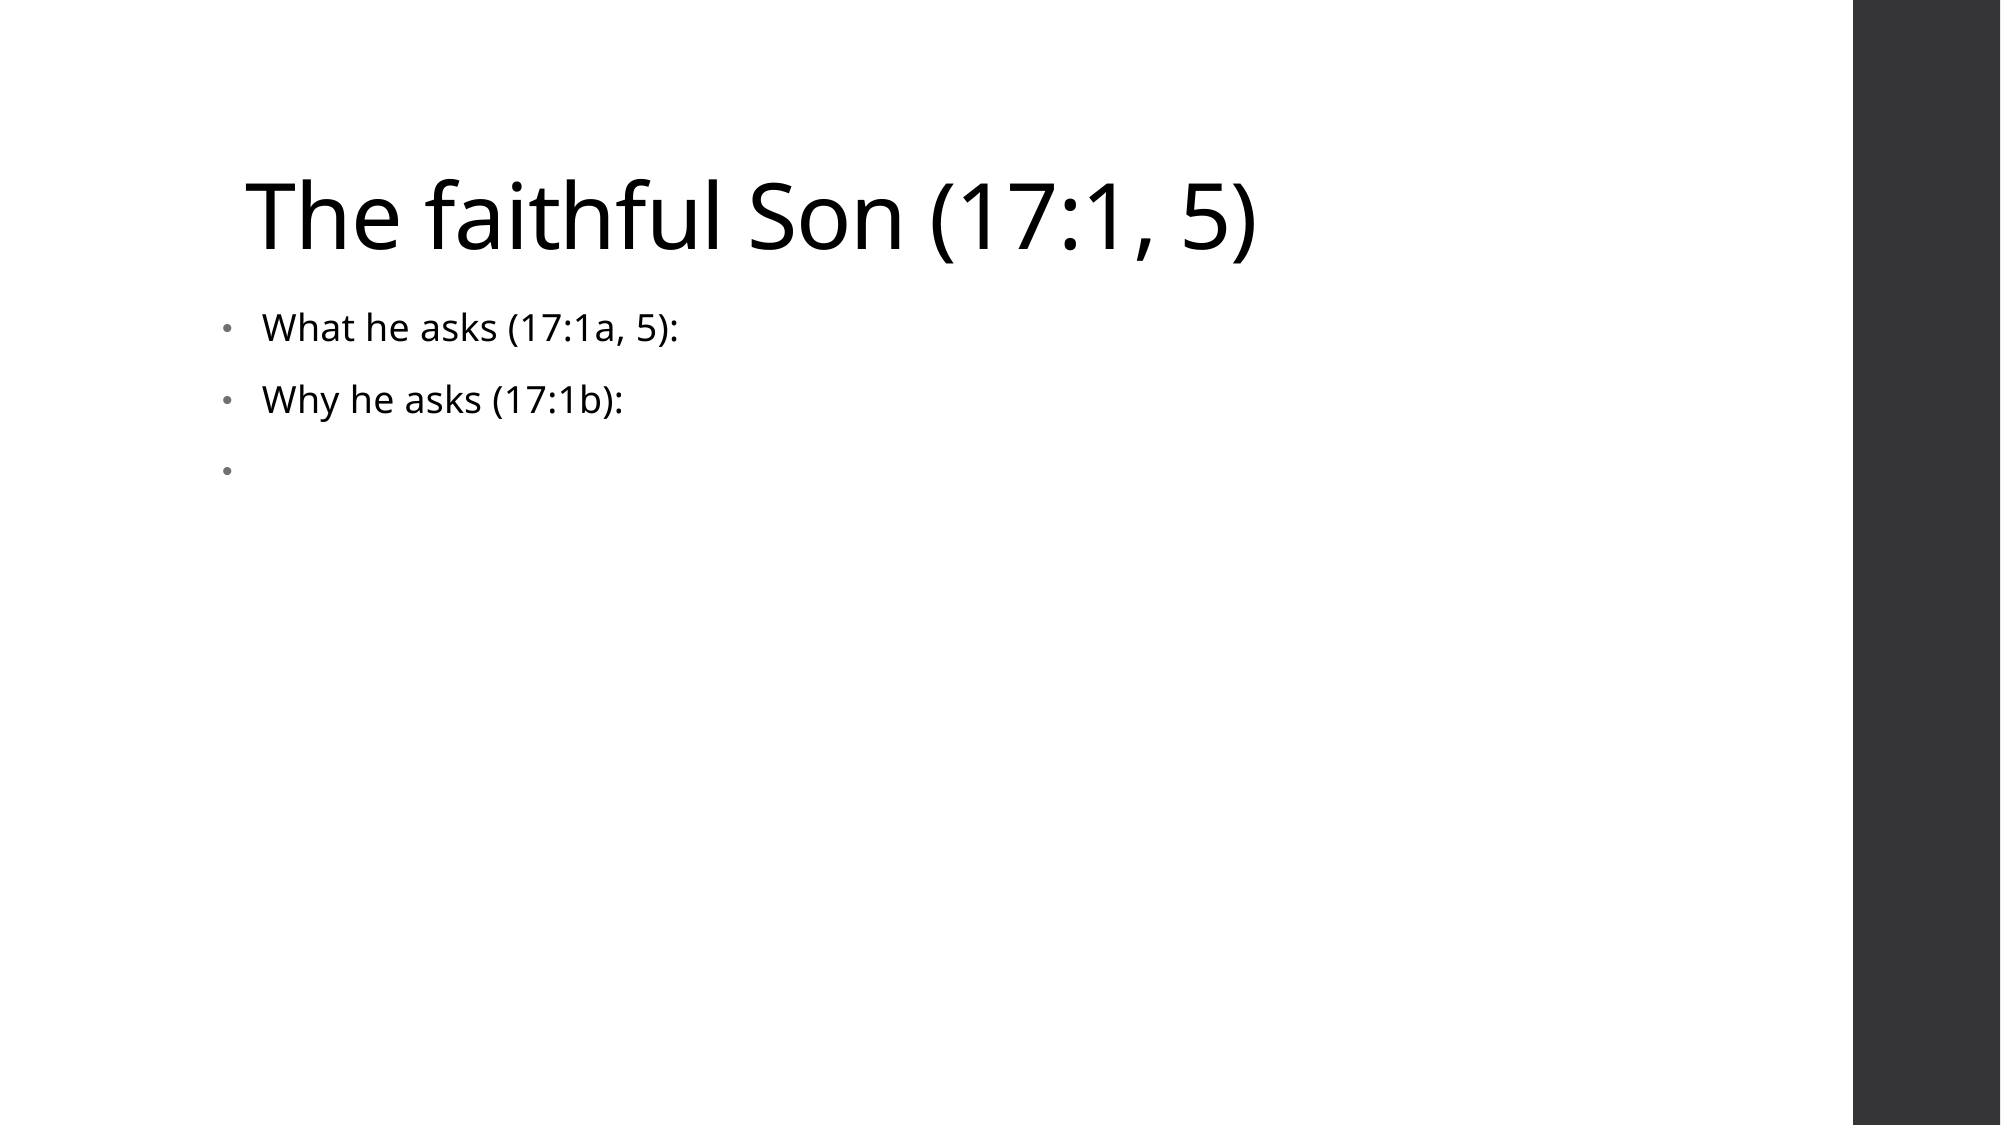

# The faithful Son (17:1, 5)
 What he asks (17:1a, 5):
 Why he asks (17:1b):